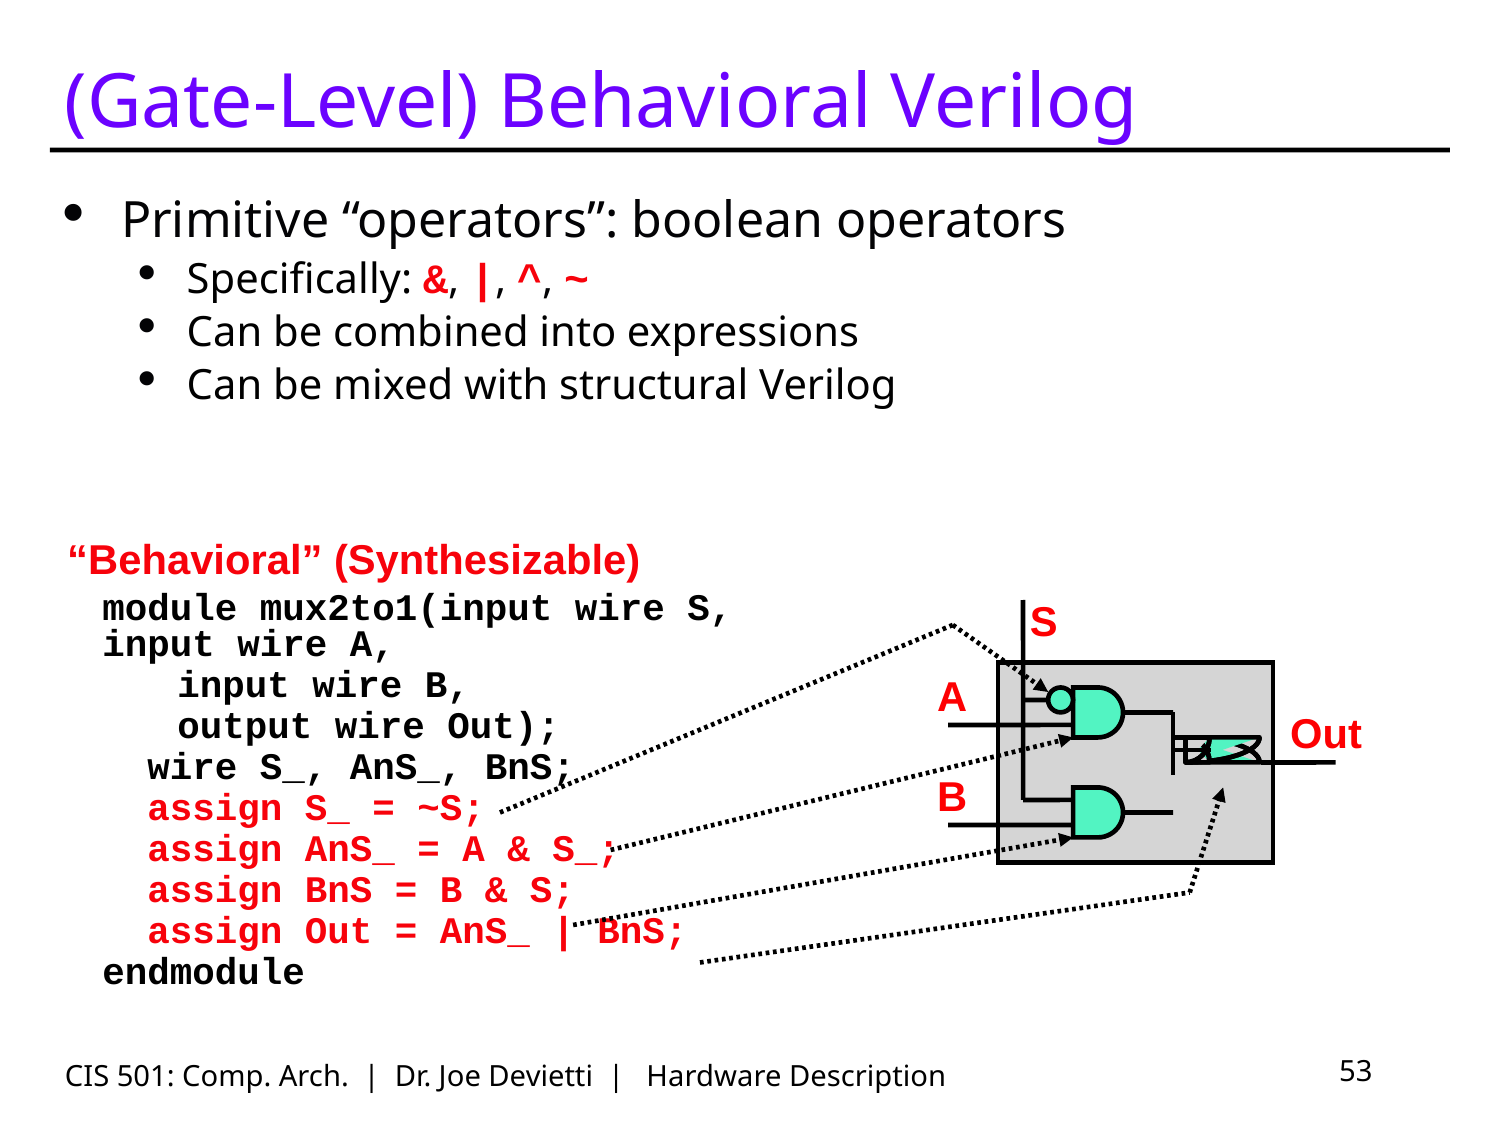

(Gate-Level) Behavioral Verilog
Primitive “operators”: boolean operators
Specifically: &, |, ^, ~
Can be combined into expressions
Can be mixed with structural Verilog
“Behavioral” (Synthesizable)
module mux2to1(input wire S, 	input wire A,
	input wire B,
	output wire Out);
 wire S_, AnS_, BnS;
 assign S_ = ~S;
 assign AnS_ = A & S_;
 assign BnS = B & S;
 assign Out = AnS_ | BnS;
endmodule
S
A
Out
B
CIS 501: Comp. Arch. | Dr. Joe Devietti | Hardware Description